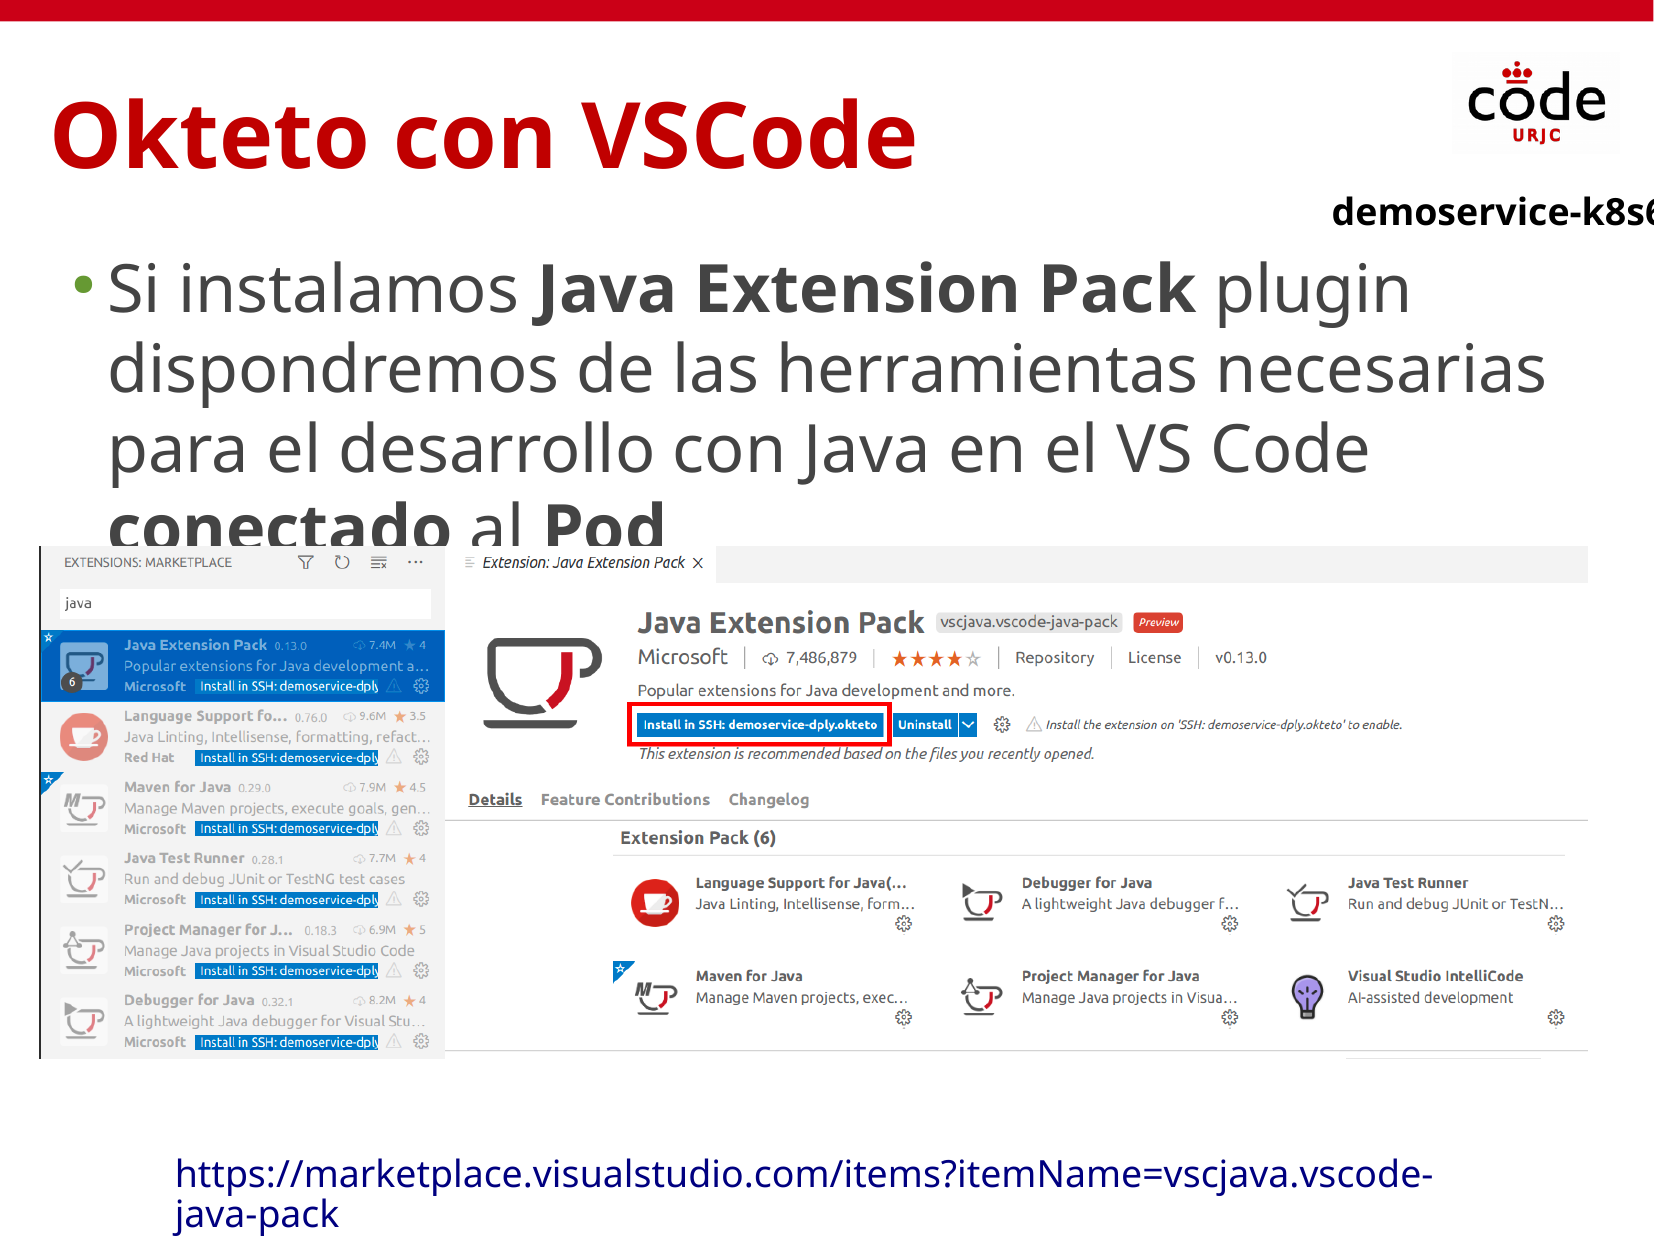

# Okteto con VSCode
demoservice-k8s6
Si instalamos Java Extension Pack plugin dispondremos de las herramientas necesarias para el desarrollo con Java en el VS Code conectado al Pod
https://marketplace.visualstudio.com/items?itemName=vscjava.vscode-java-pack